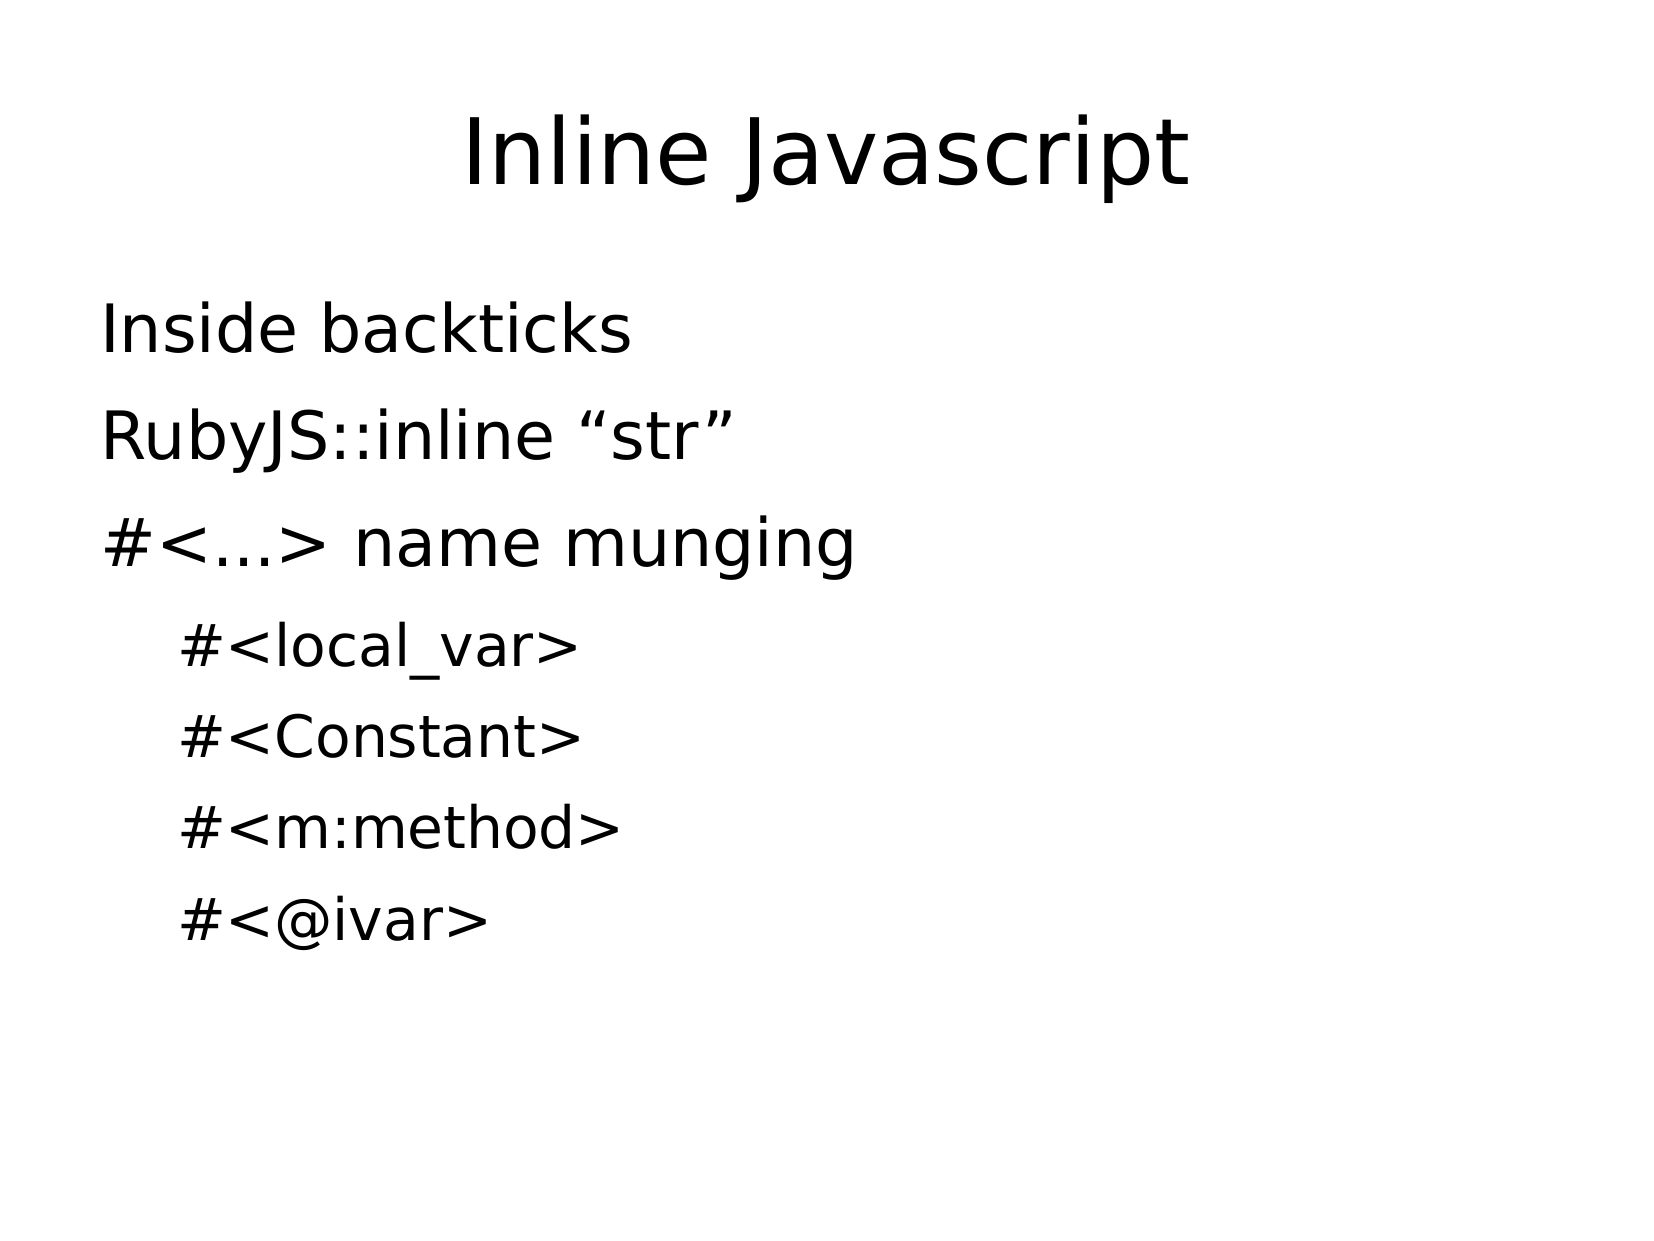

# Inline Javascript
Inside backticks
RubyJS::inline “str”
#<...> name munging
#<local_var>
#<Constant>
#<m:method>
#<@ivar>